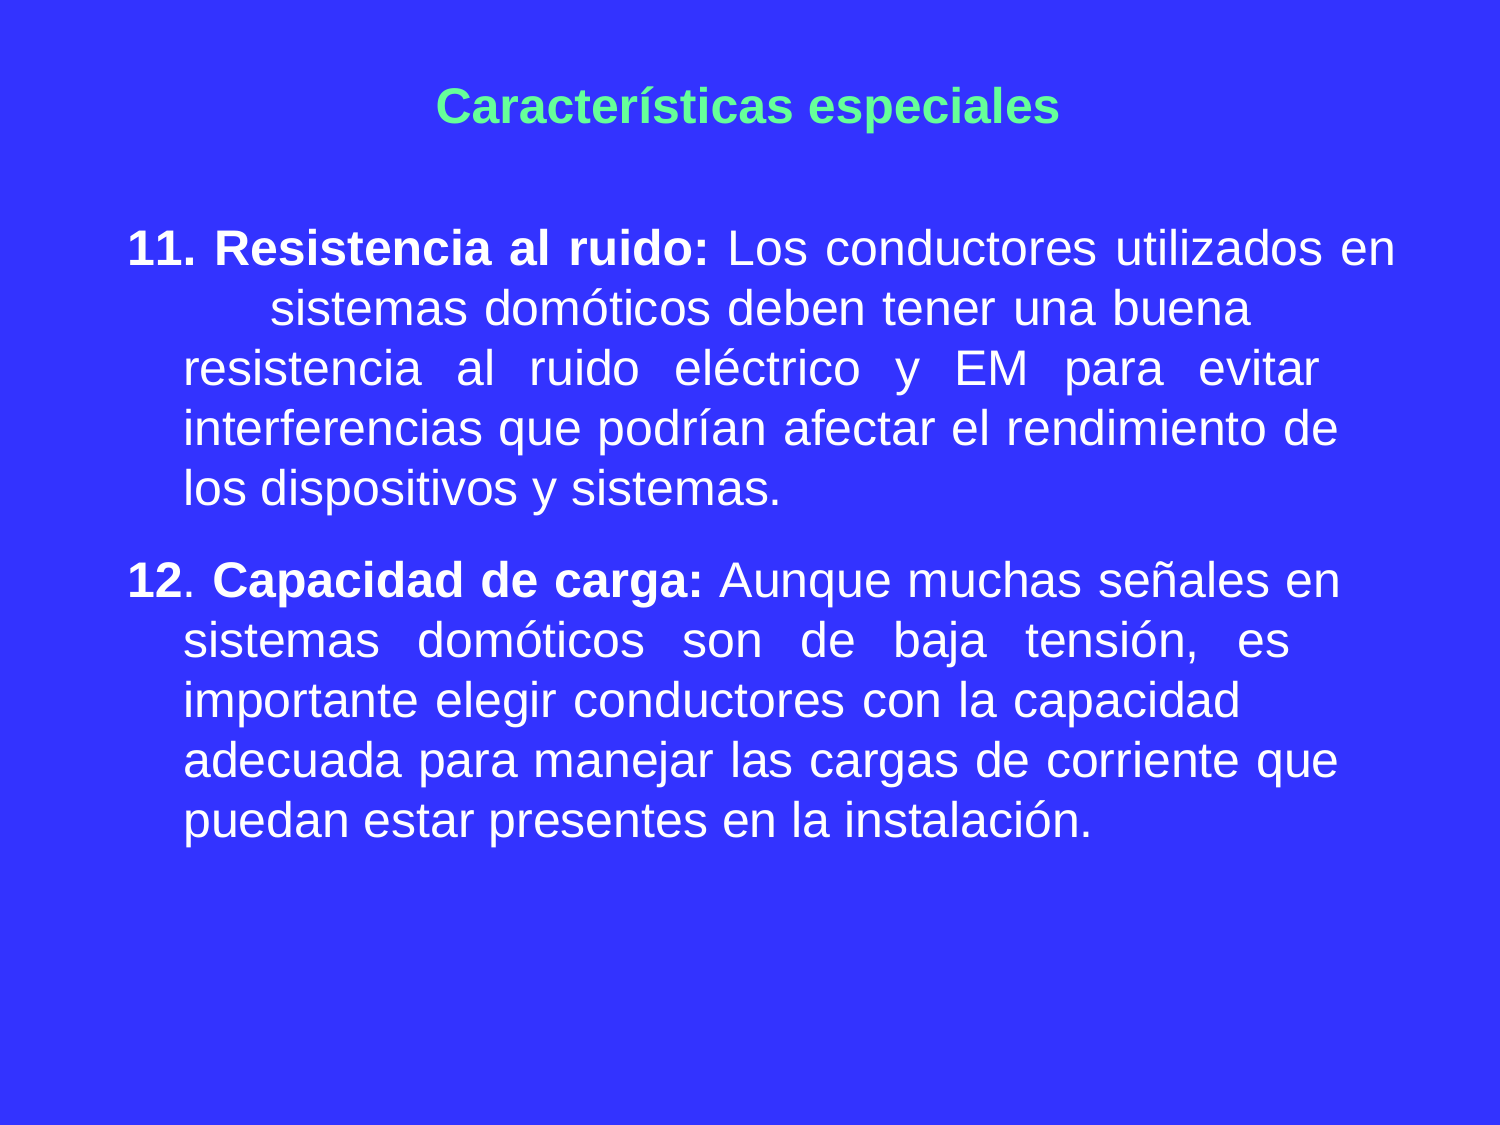

Características especiales
11. Resistencia al ruido: Los conductores utilizados en 	sistemas domóticos deben tener una buena 	resistencia al ruido eléctrico y EM para evitar 	interferencias que podrían afectar el rendimiento de 	los dispositivos y sistemas.
12. Capacidad de carga: Aunque muchas señales en 	sistemas domóticos son de baja tensión, es 	importante elegir conductores con la capacidad 	adecuada para manejar las cargas de corriente que 	puedan estar presentes en la instalación.